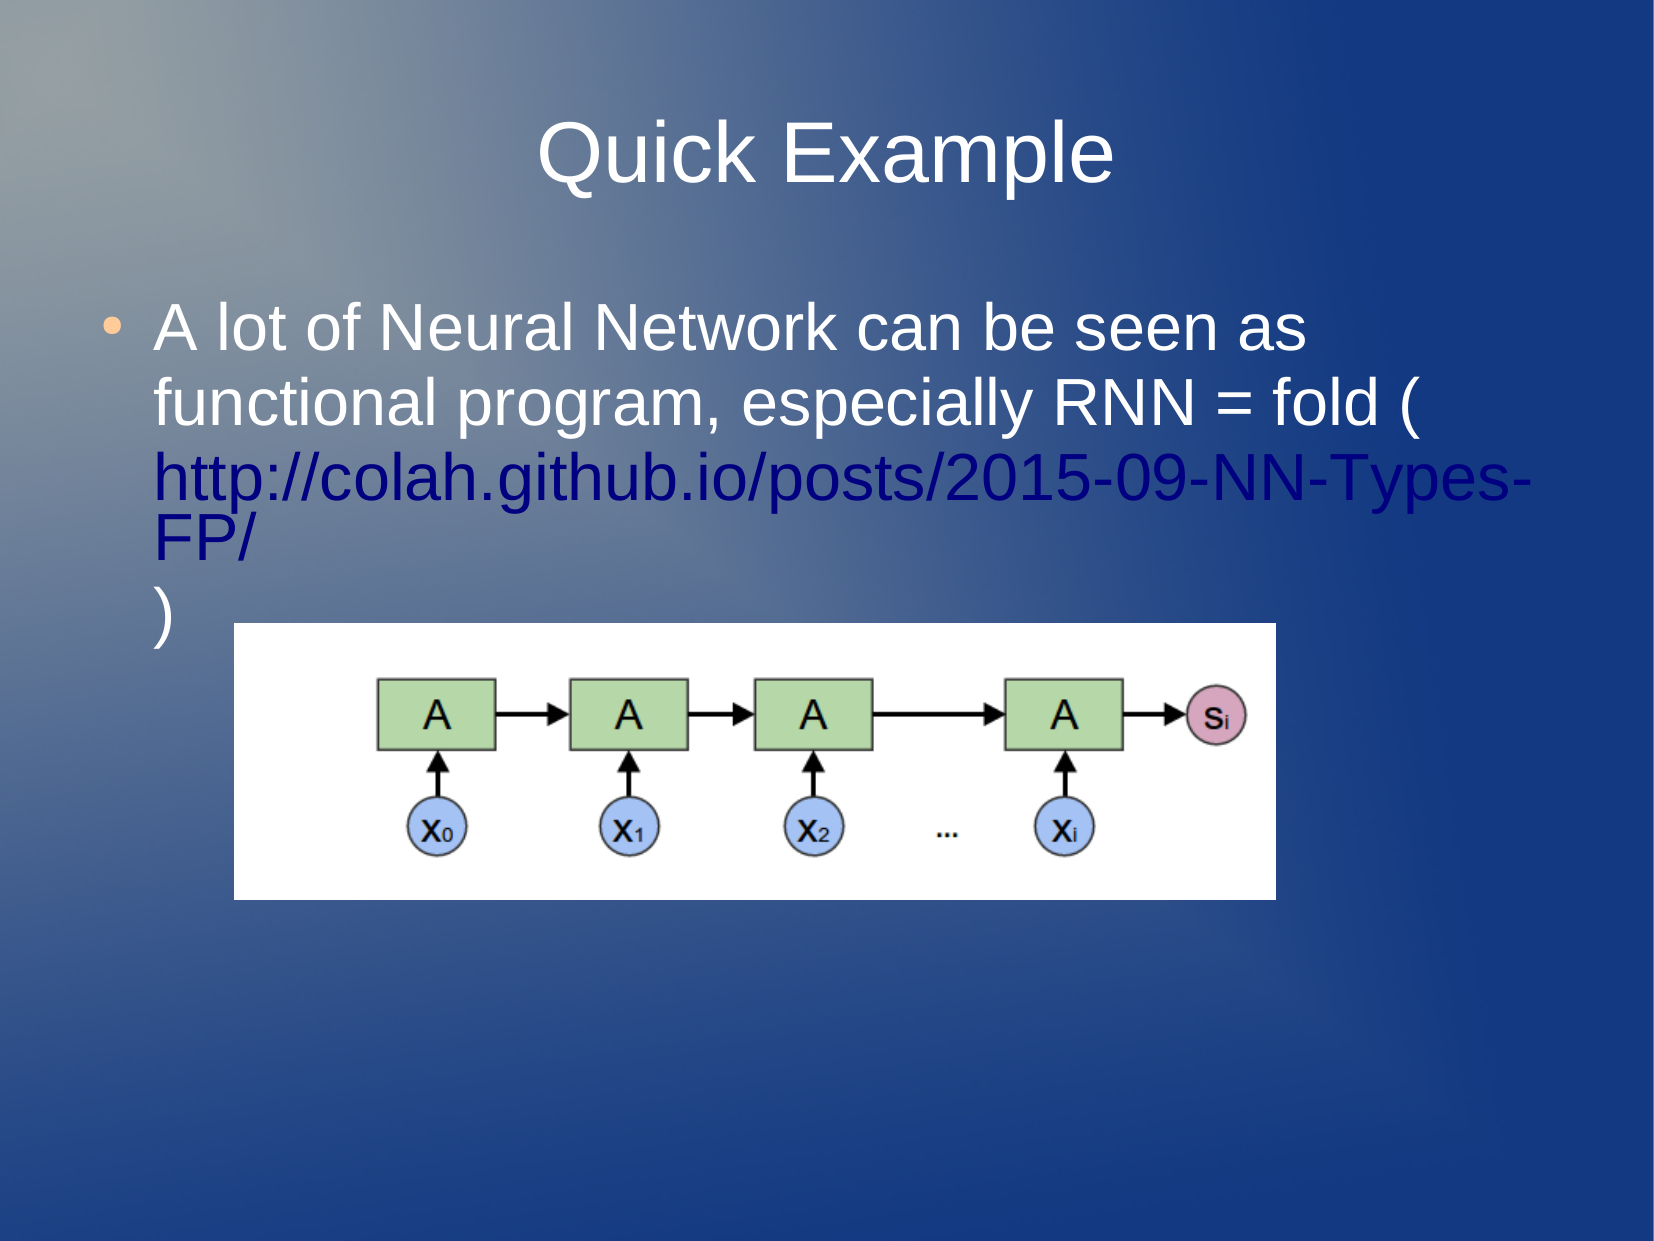

# Quick Example
A lot of Neural Network can be seen as functional program, especially RNN = fold (http://colah.github.io/posts/2015-09-NN-Types-FP/)